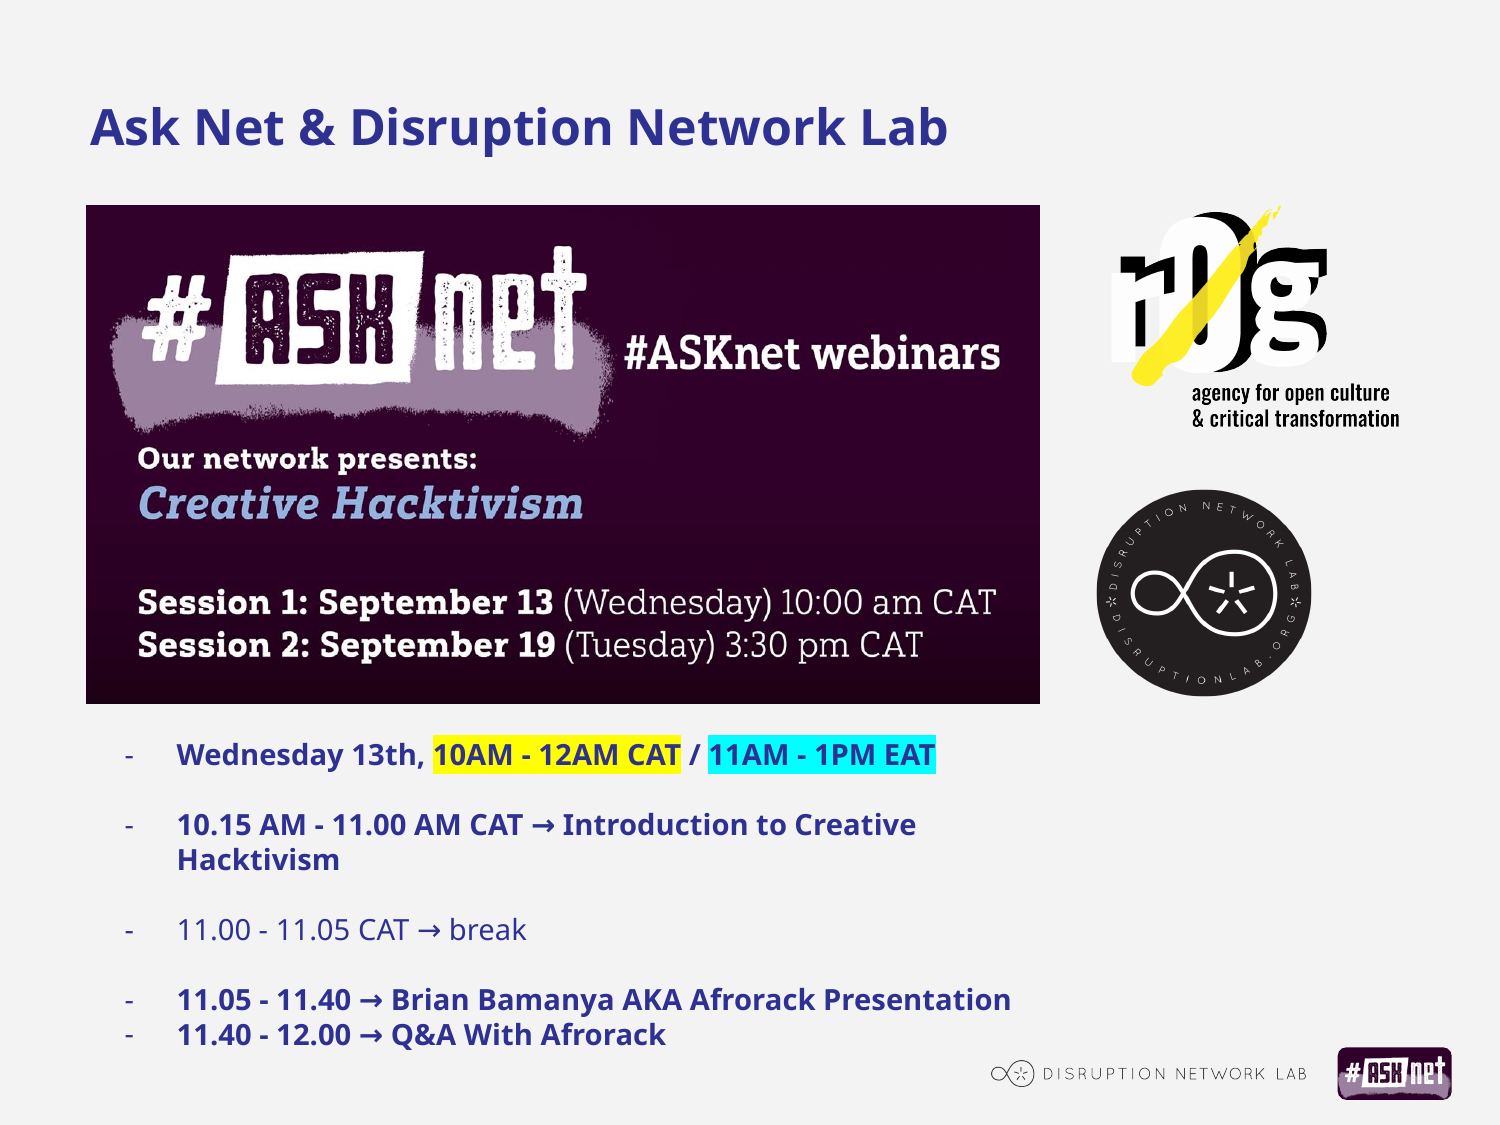

Ask Net & Disruption Network Lab
Wednesday 13th, 10AM - 12AM CAT / 11AM - 1PM EAT
10.15 AM - 11.00 AM CAT → Introduction to Creative Hacktivism
11.00 - 11.05 CAT → break
11.05 - 11.40 → Brian Bamanya AKA Afrorack Presentation
11.40 - 12.00 → Q&A With Afrorack